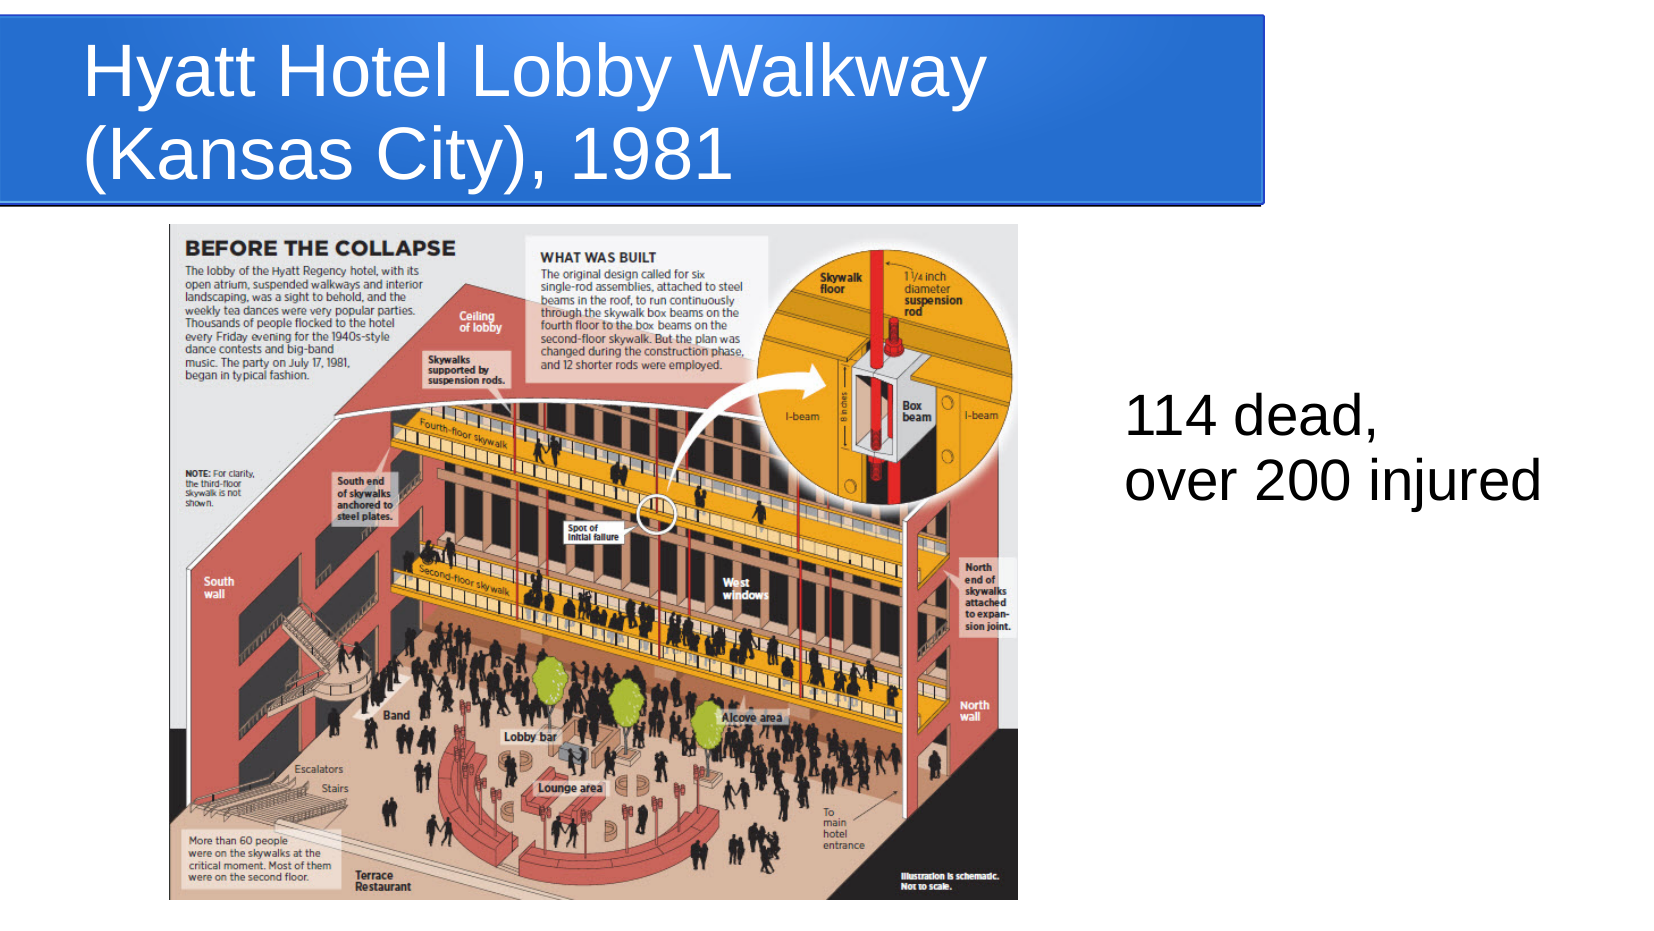

# Hyatt Hotel Lobby Walkway (Kansas City), 1981
114 dead,
over 200 injured